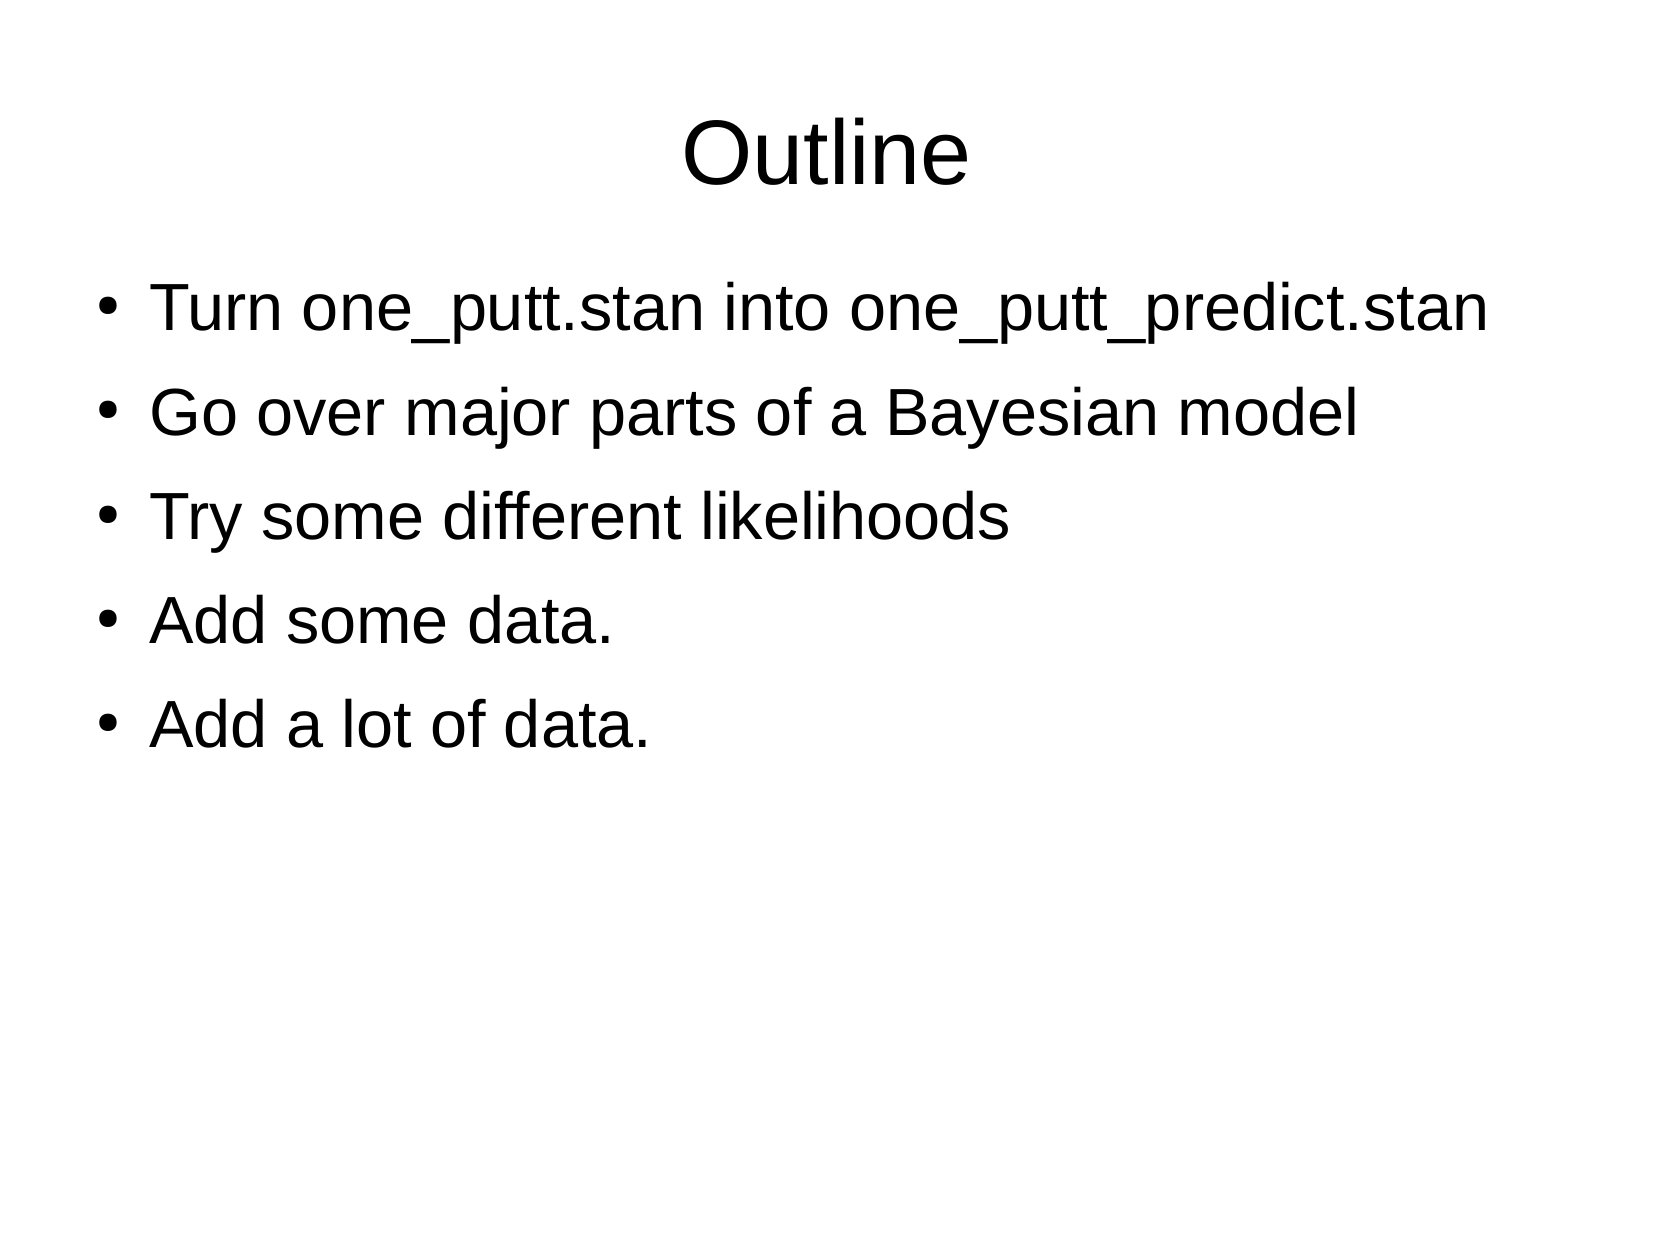

# Outline
Turn one_putt.stan into one_putt_predict.stan
Go over major parts of a Bayesian model
Try some different likelihoods
Add some data.
Add a lot of data.